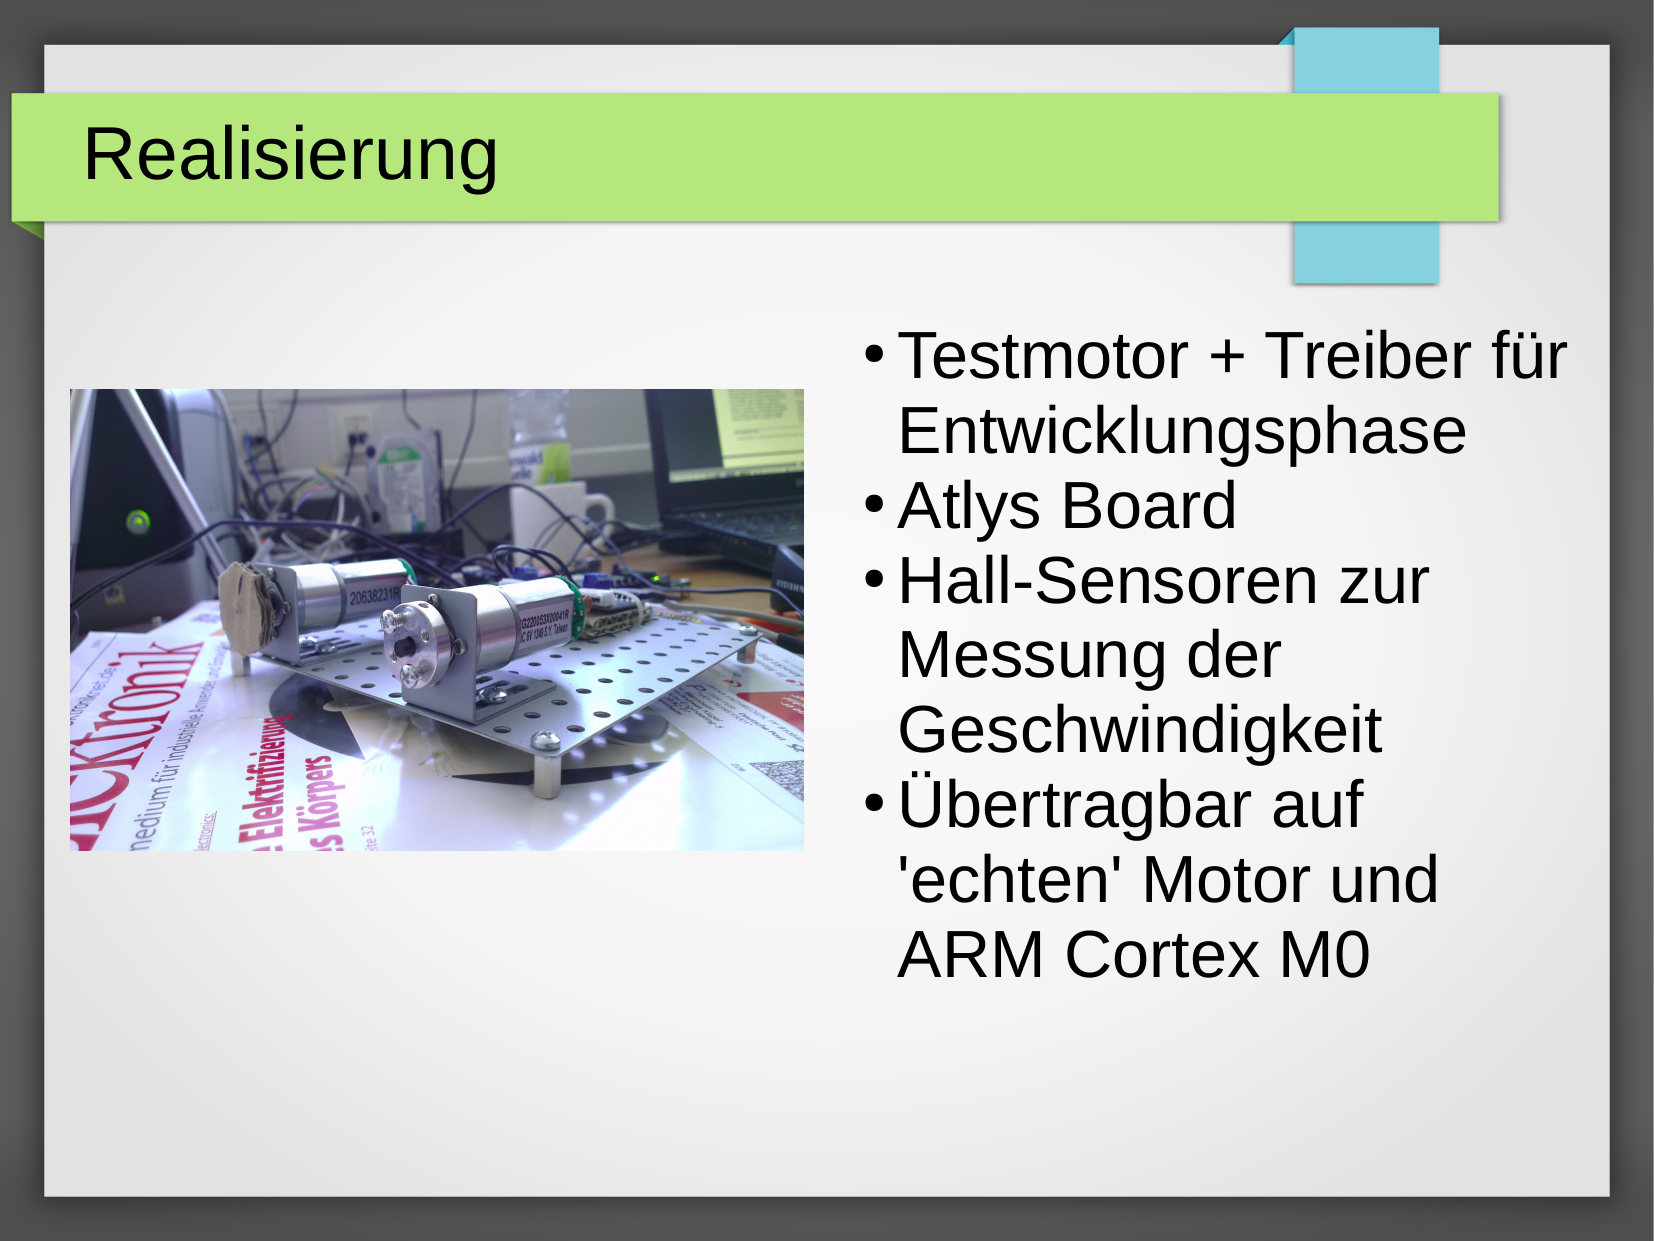

# Realisierung
Testmotor + Treiber für Entwicklungsphase
Atlys Board
Hall-Sensoren zur Messung der Geschwindigkeit
Übertragbar auf 'echten' Motor und ARM Cortex M0